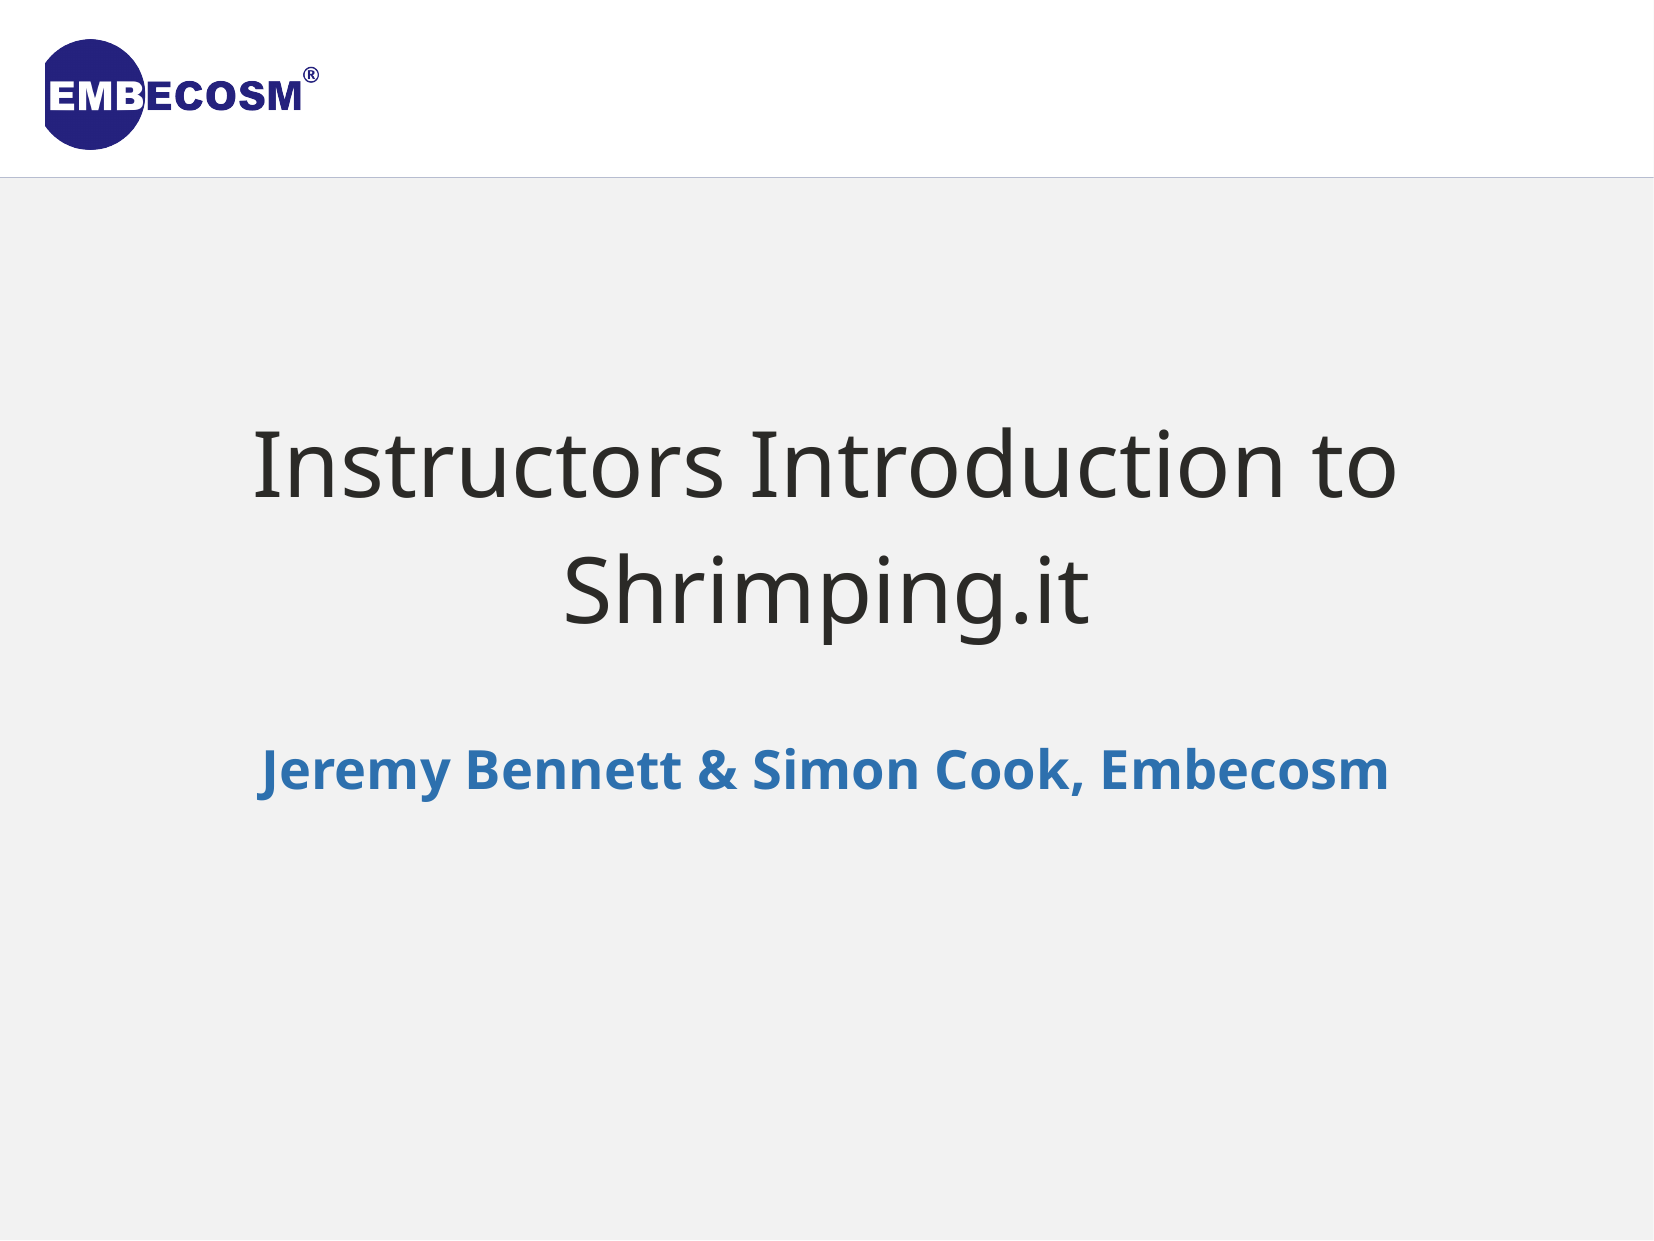

# Instructors Introduction to Shrimping.it
Jeremy Bennett & Simon Cook, Embecosm